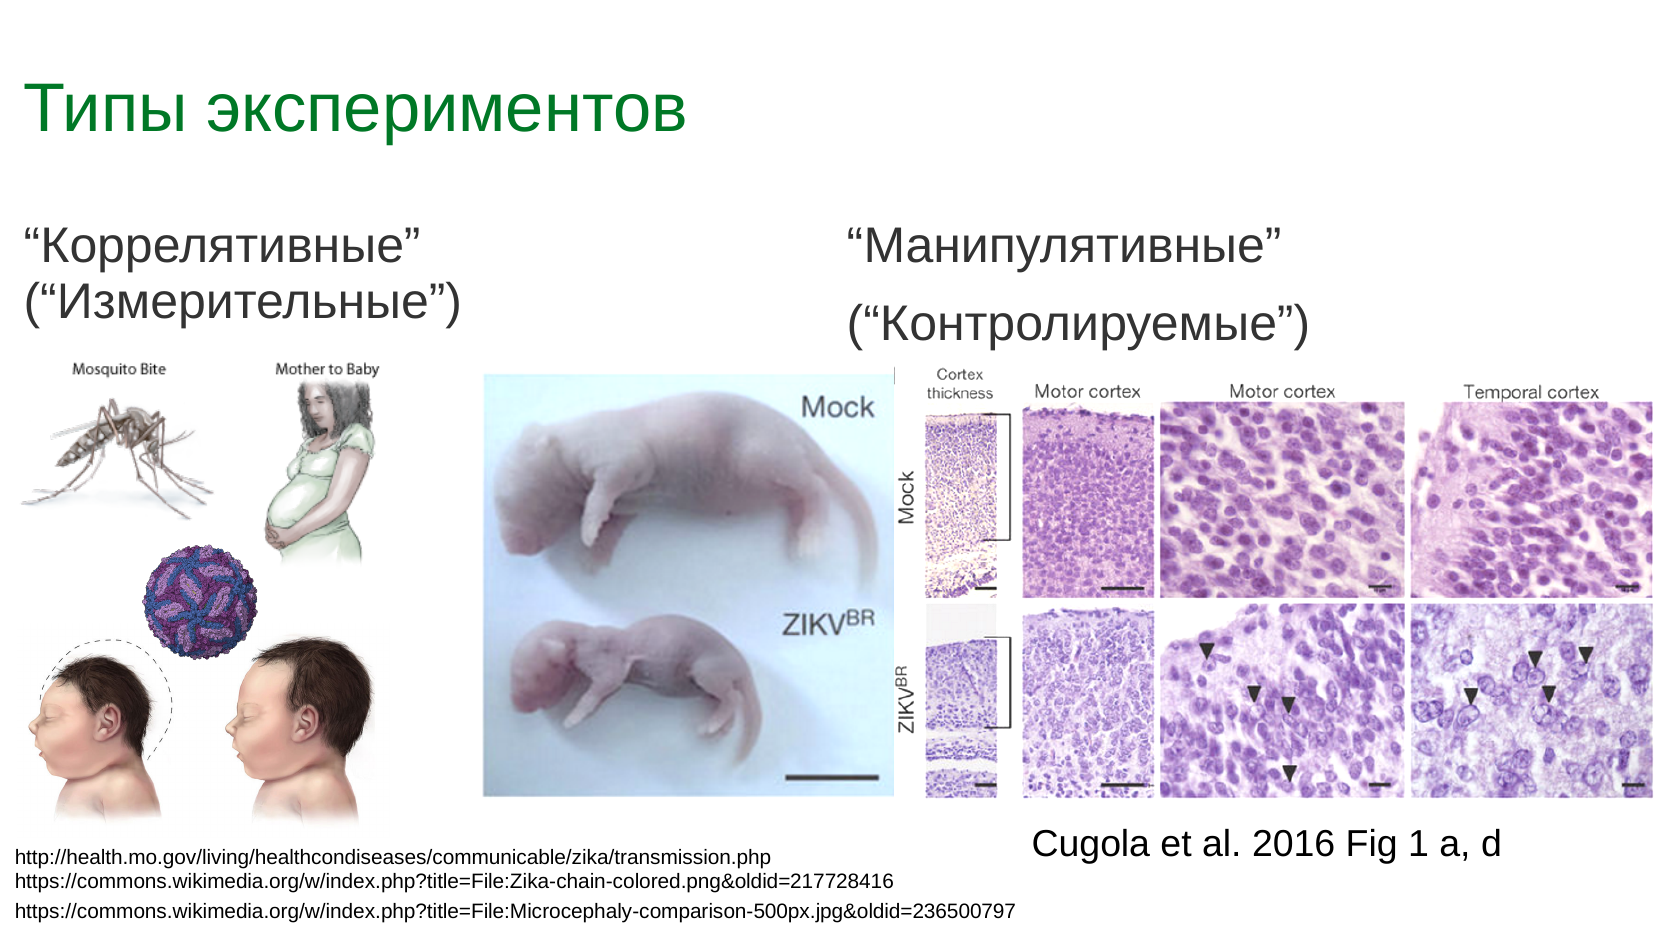

# Типы экспериментов
“Коррелятивные” (“Измерительные”)
“Манипулятивные”
(“Контролируемые”)
Cugola et al. 2016 Fig 1 a, d
http://health.mo.gov/living/healthcondiseases/communicable/zika/transmission.php
https://commons.wikimedia.org/w/index.php?title=File:Zika-chain-colored.png&oldid=217728416
https://commons.wikimedia.org/w/index.php?title=File:Microcephaly-comparison-500px.jpg&oldid=236500797